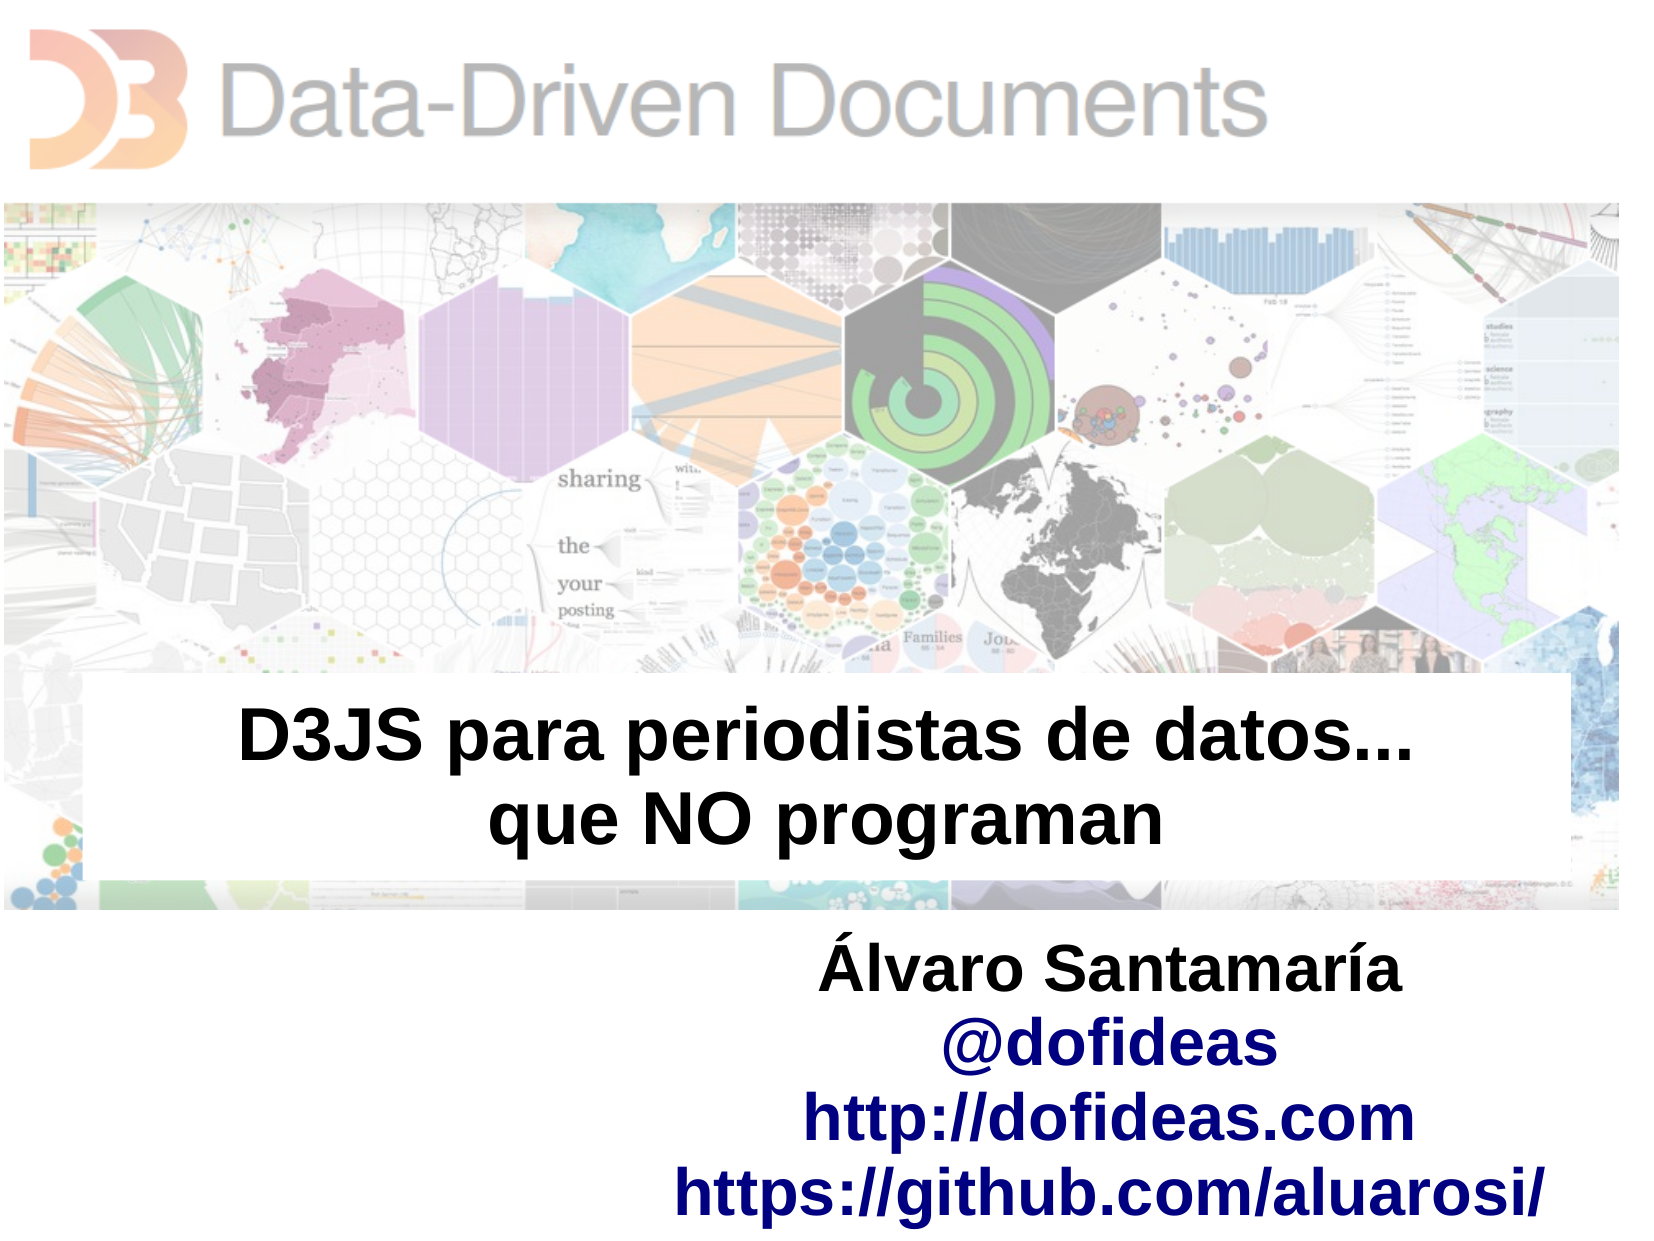

# D3JS para periodistas de datos... que NO programan
Álvaro Santamaría
@dofideas
http://dofideas.com
https://github.com/aluarosi/